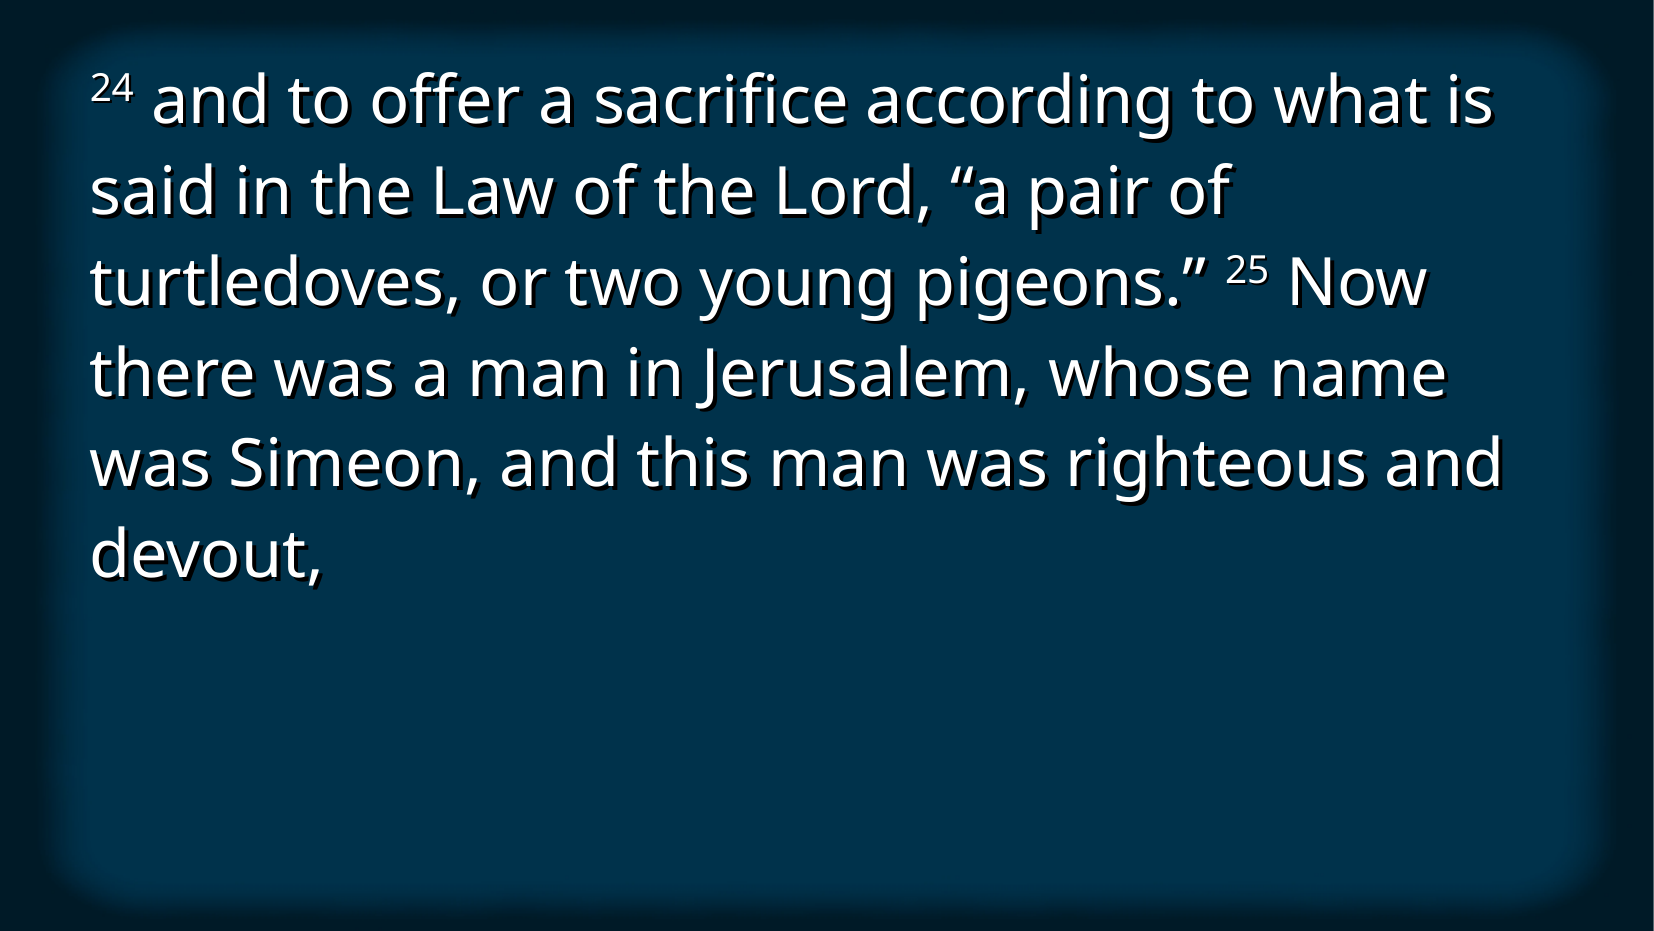

24 and to offer a sacrifice according to what is said in the Law of the Lord, “a pair of turtledoves, or two young pigeons.” 25 Now there was a man in Jerusalem, whose name was Simeon, and this man was righteous and devout,